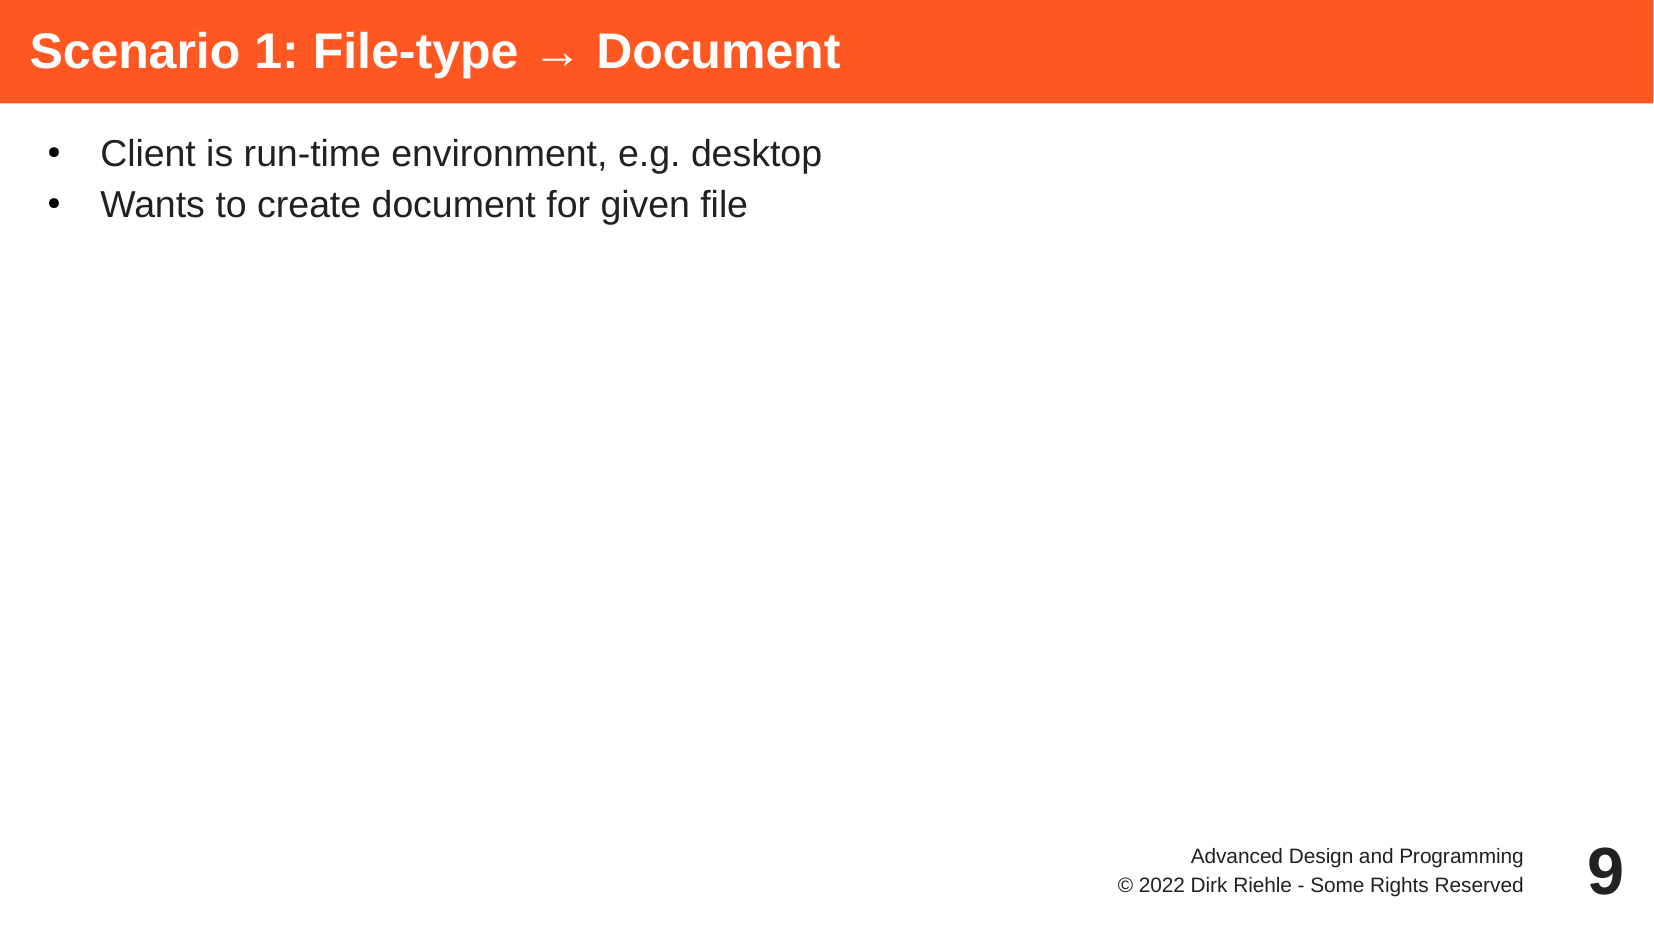

# Scenario 1: File-type → Document
Client is run-time environment, e.g. desktop
Wants to create document for given file
Advanced Design and Programming
9
© 2022 Dirk Riehle - Some Rights Reserved